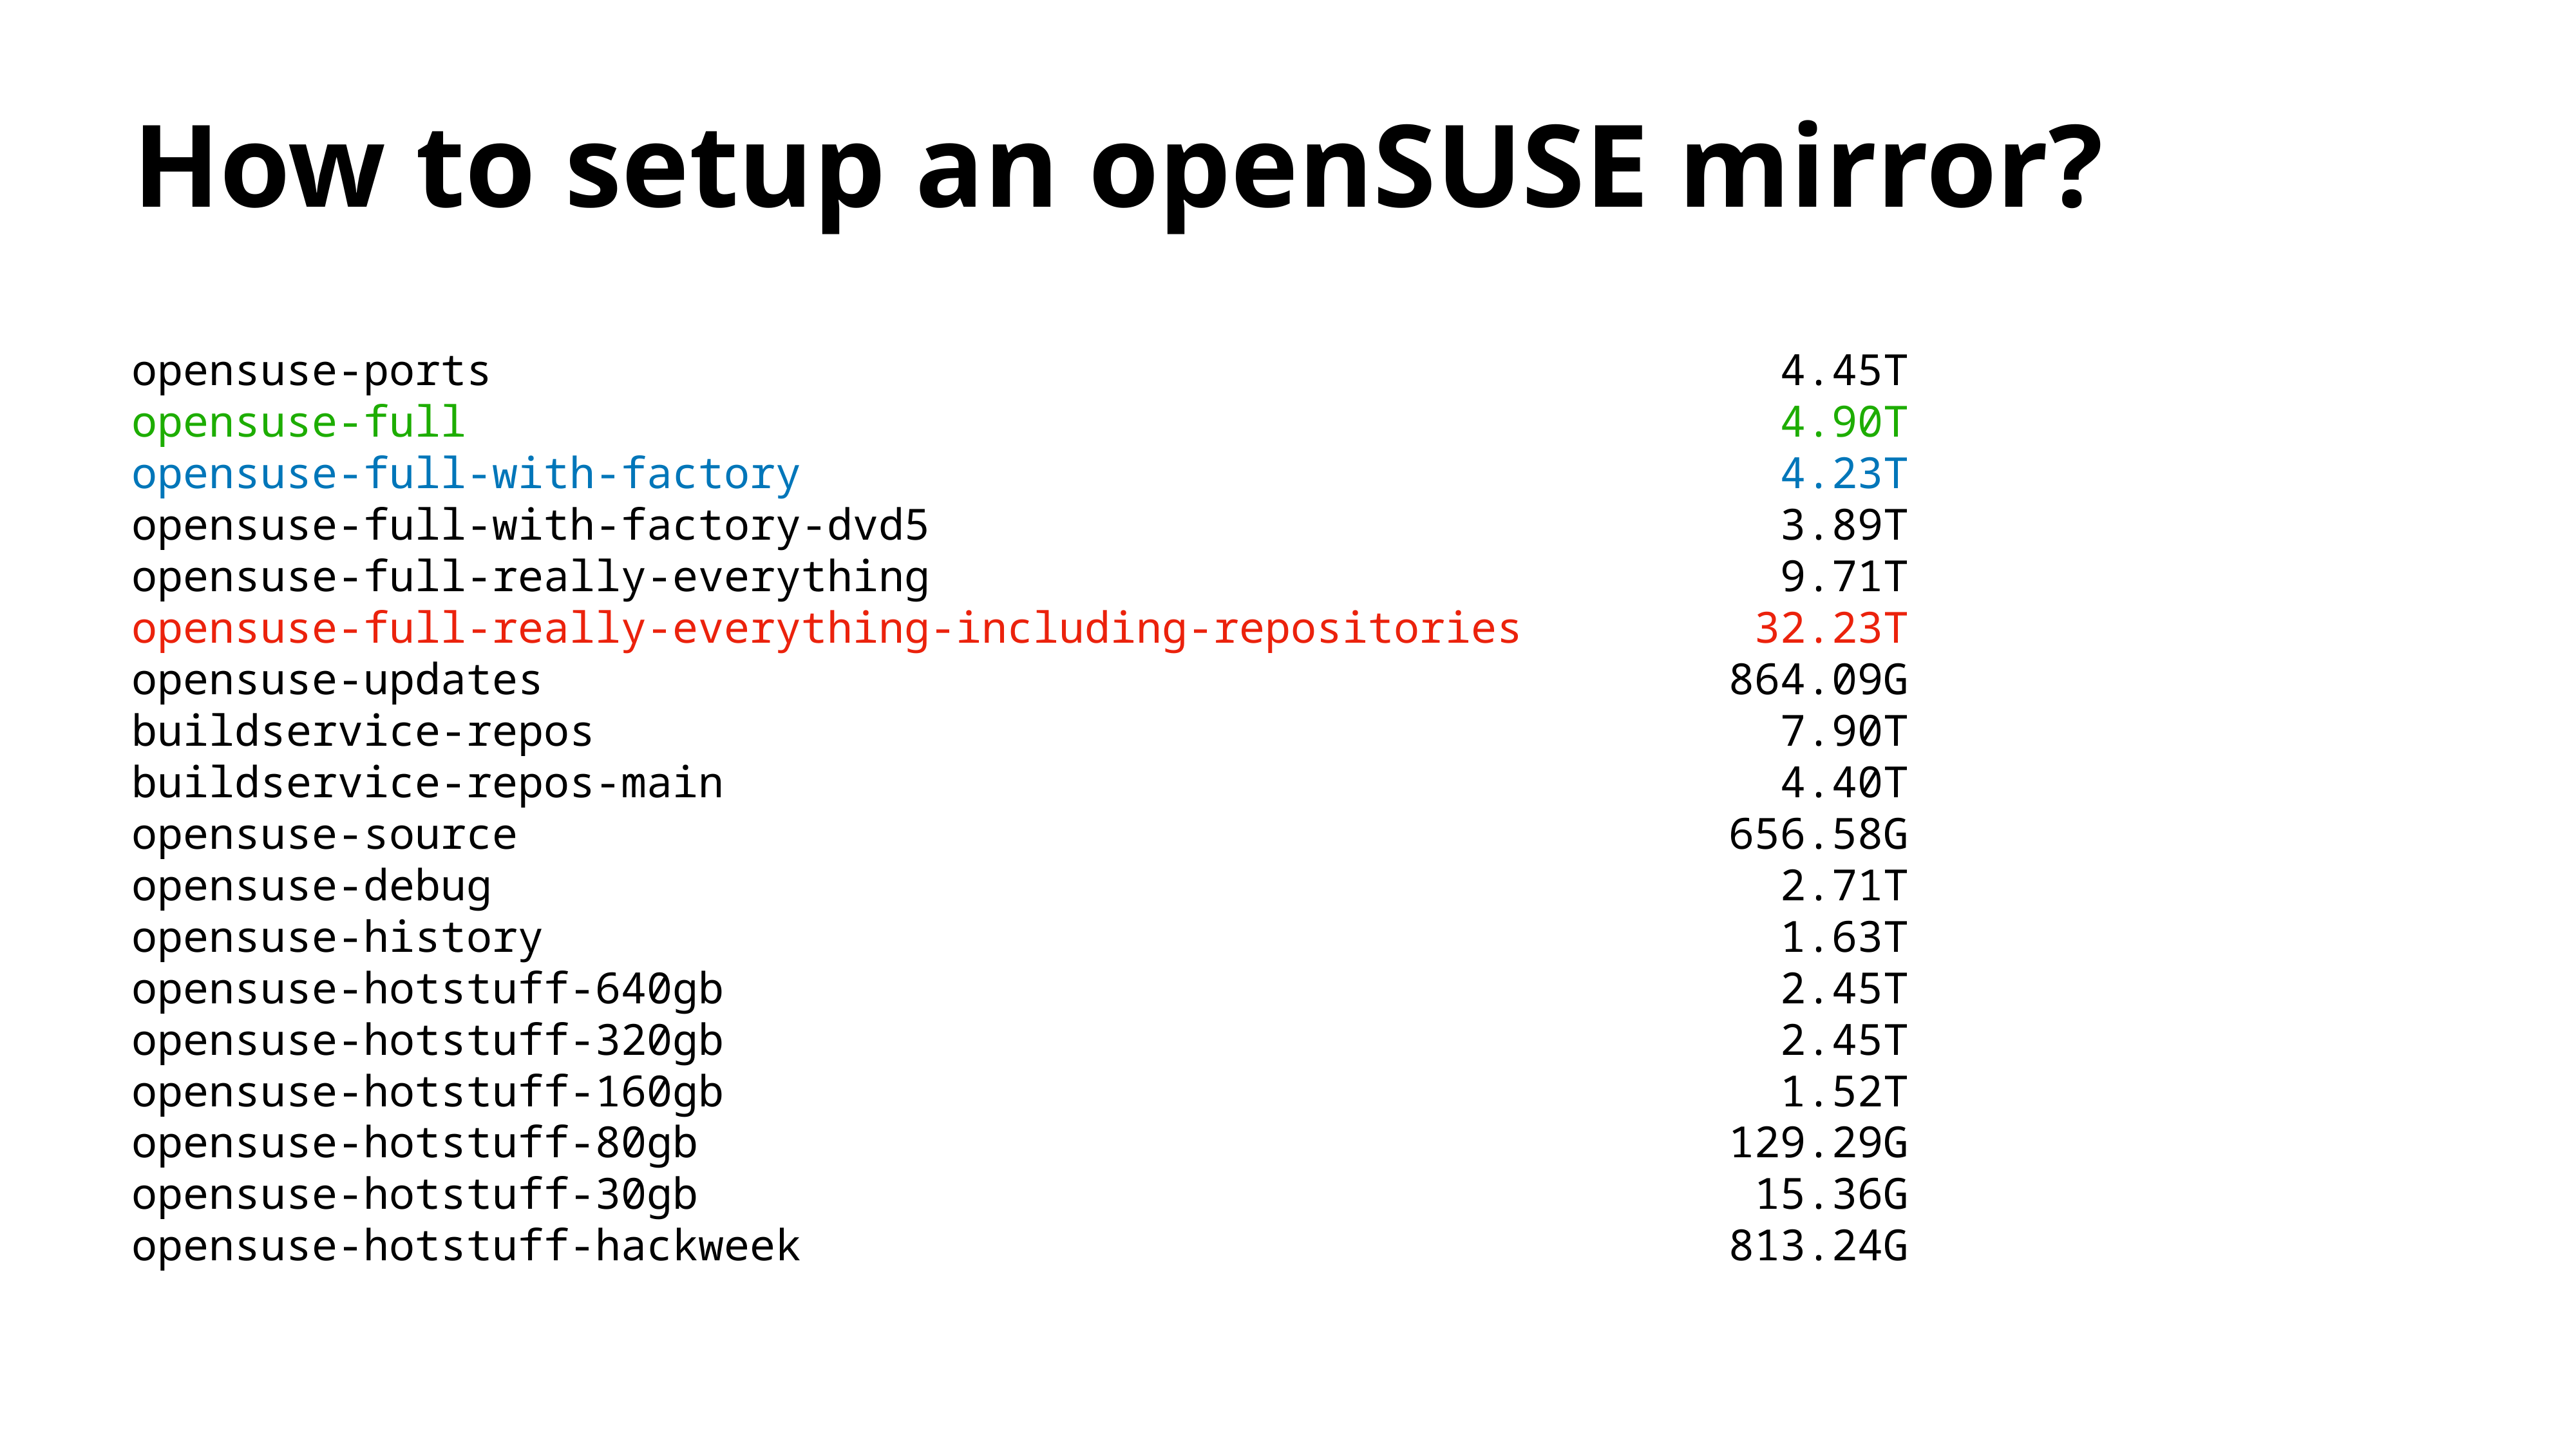

# How to setup an openSUSE mirror?
opensuse-ports 4.45T
opensuse-full 4.90T
opensuse-full-with-factory 4.23T
opensuse-full-with-factory-dvd5 3.89T
opensuse-full-really-everything 9.71T
opensuse-full-really-everything-including-repositories 32.23T
opensuse-updates 864.09G
buildservice-repos 7.90T
buildservice-repos-main 4.40T
opensuse-source 656.58G
opensuse-debug 2.71T
opensuse-history 1.63T
opensuse-hotstuff-640gb 2.45T
opensuse-hotstuff-320gb 2.45T
opensuse-hotstuff-160gb 1.52T
opensuse-hotstuff-80gb 129.29G
opensuse-hotstuff-30gb 15.36G
opensuse-hotstuff-hackweek 813.24G